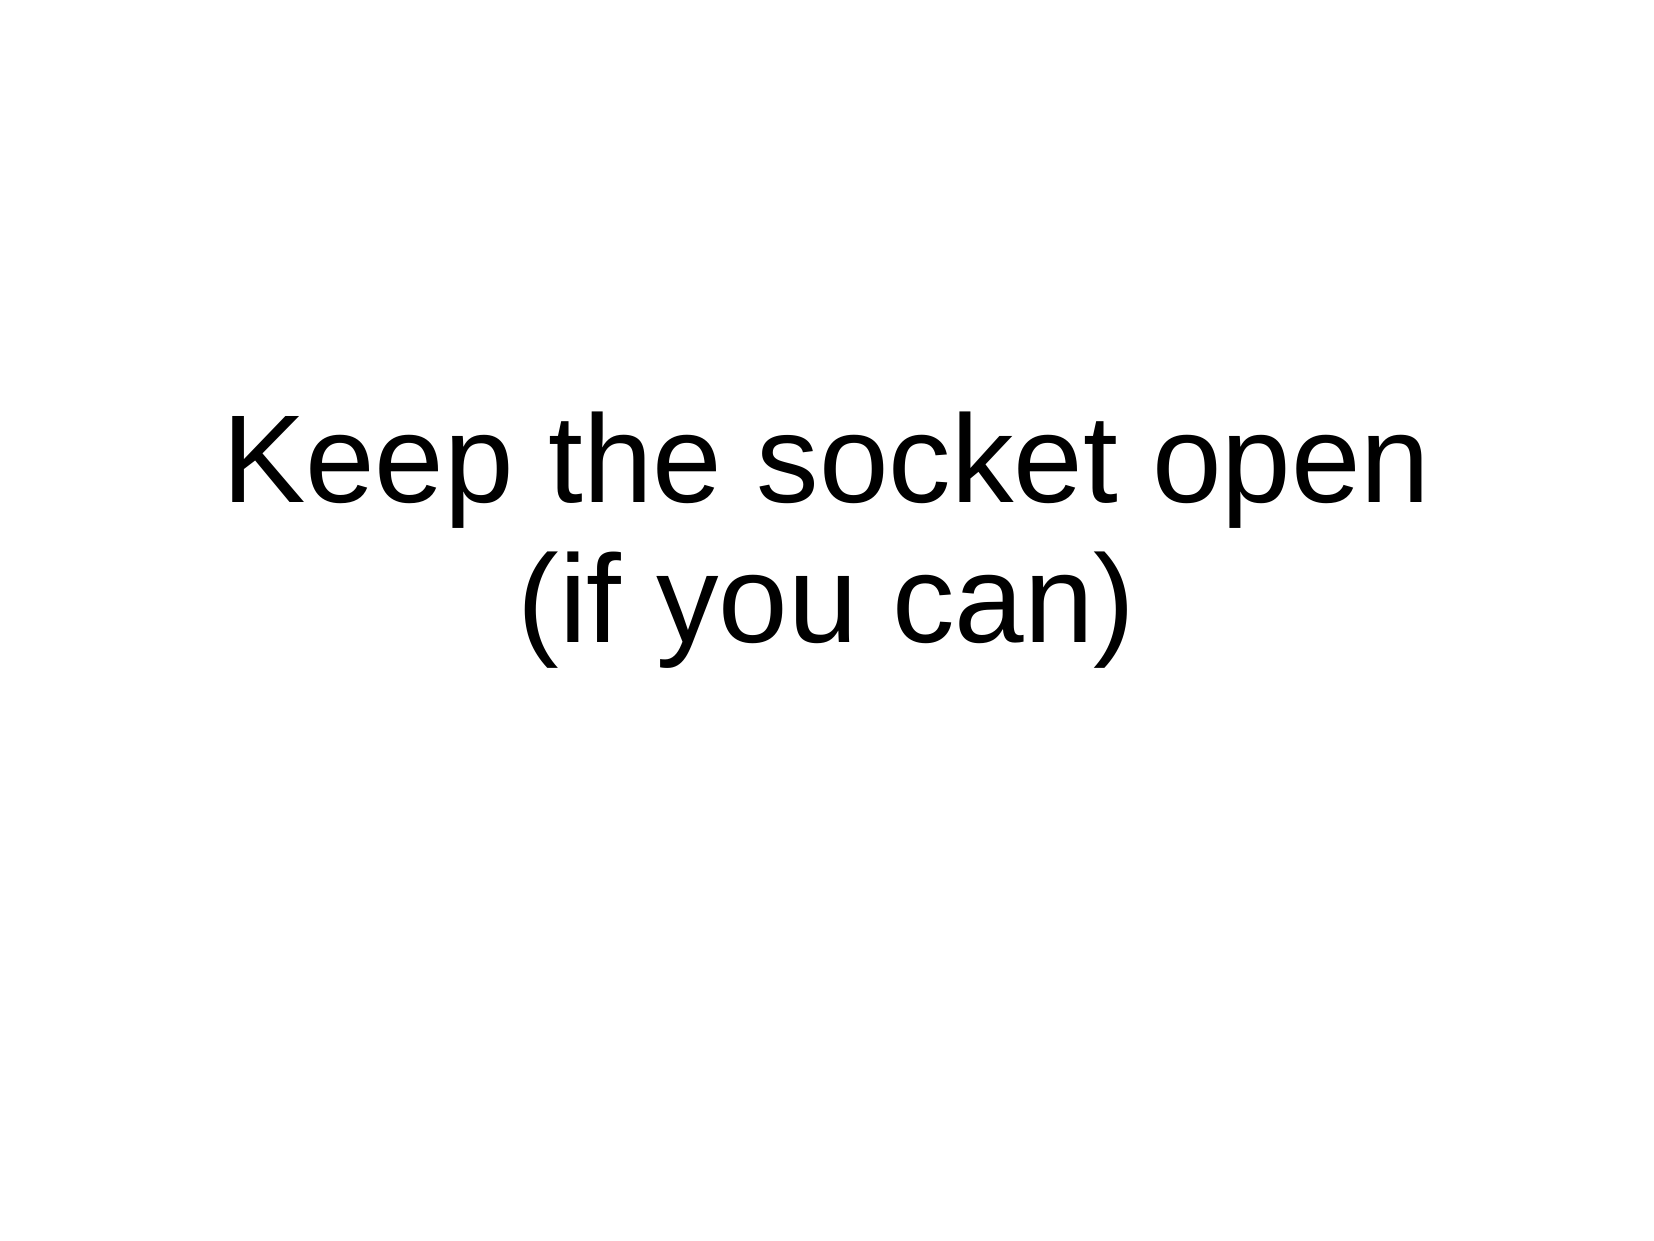

# Keep the socket open
(if you can)